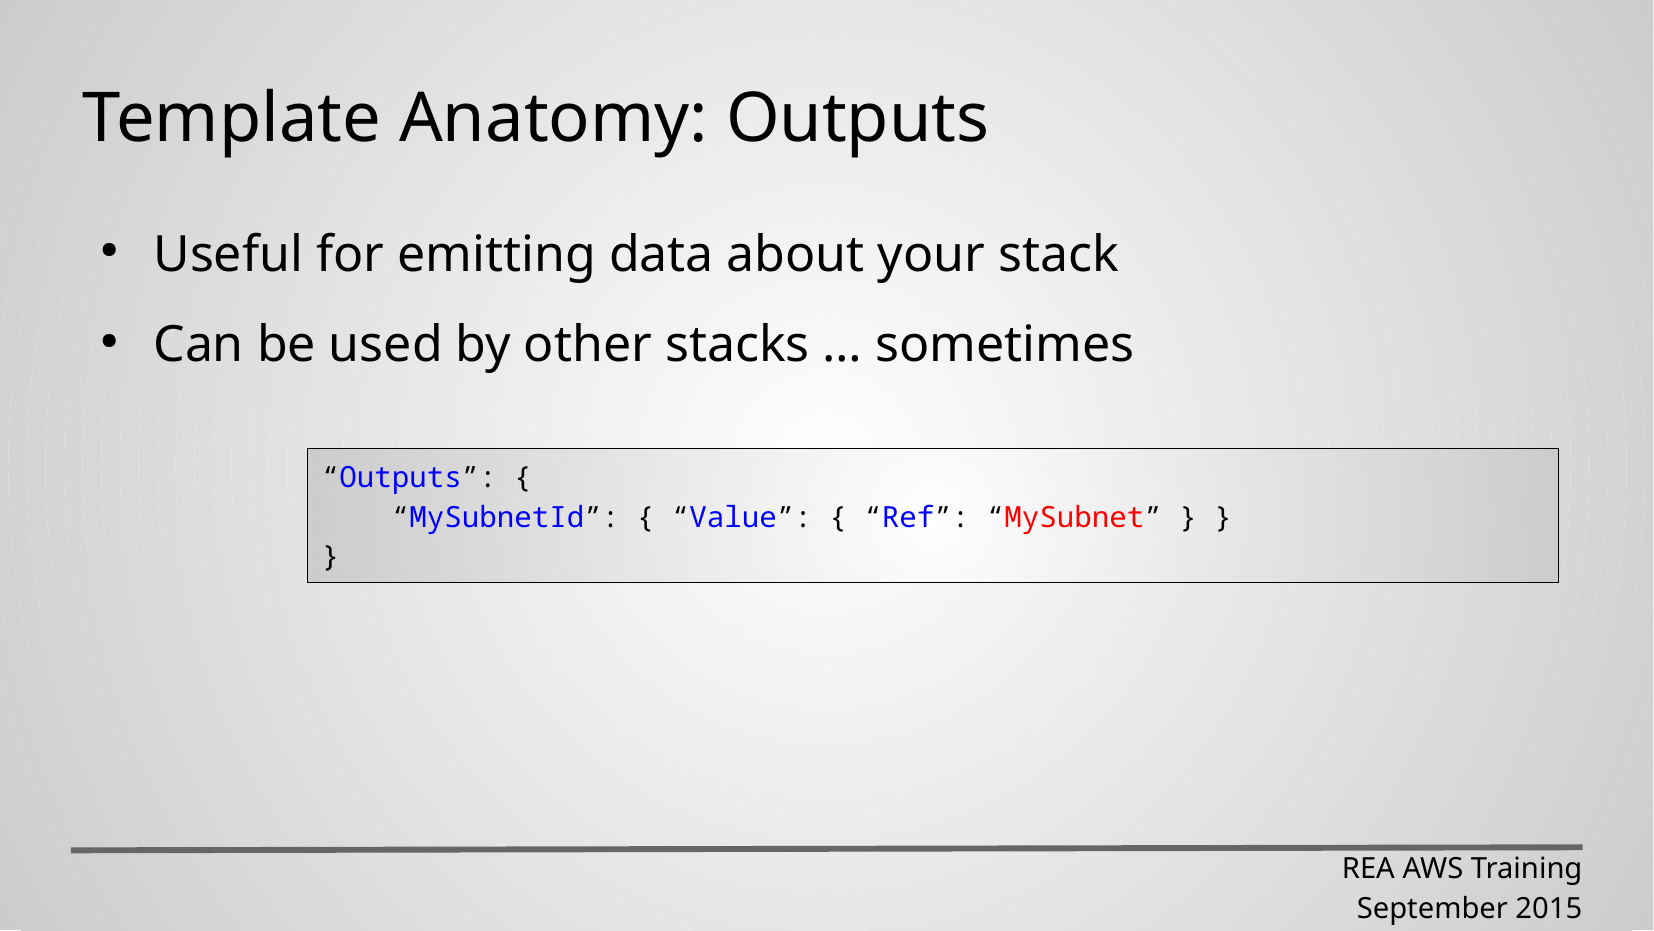

# Template Anatomy: Outputs
Useful for emitting data about your stack
Can be used by other stacks … sometimes
“Outputs”: {
 “MySubnetId”: { “Value”: { “Ref”: “MySubnet” } }
}